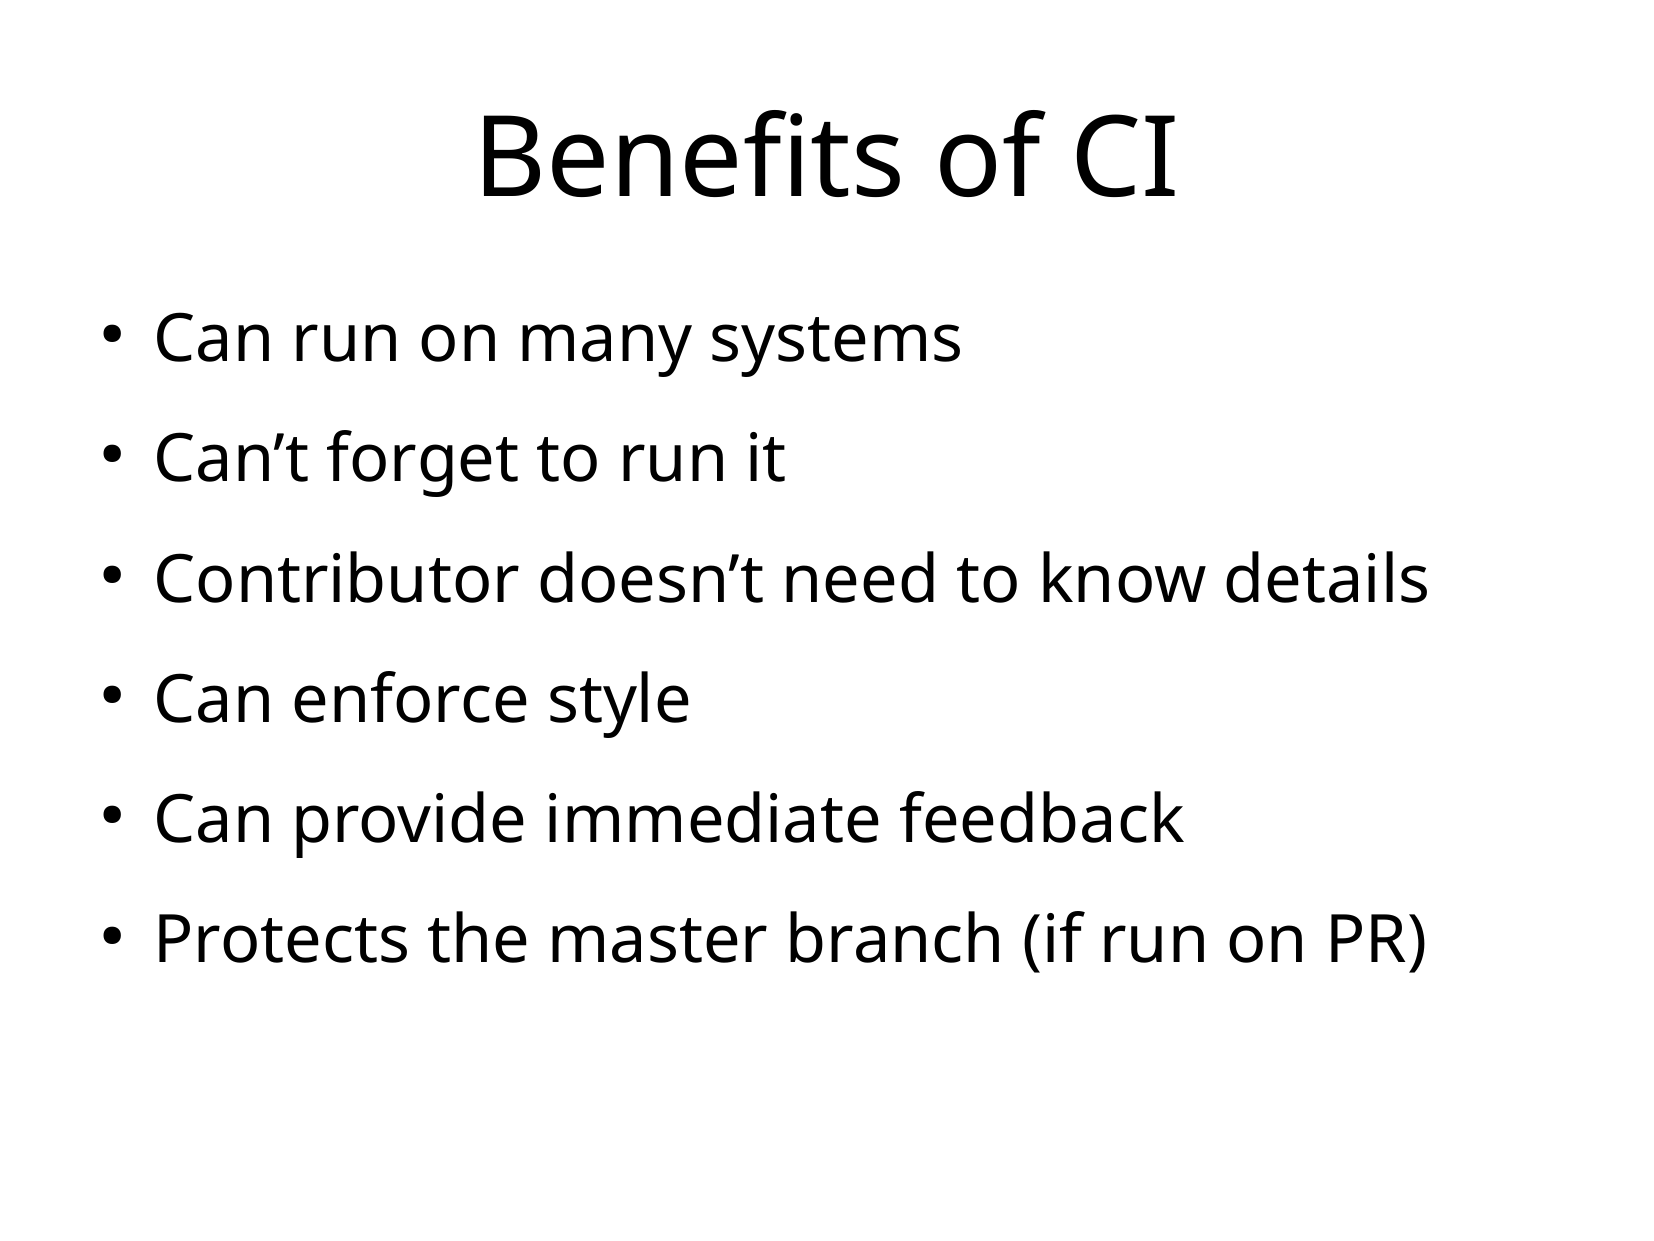

# Benefits of CI
Can run on many systems
Can’t forget to run it
Contributor doesn’t need to know details
Can enforce style
Can provide immediate feedback
Protects the master branch (if run on PR)